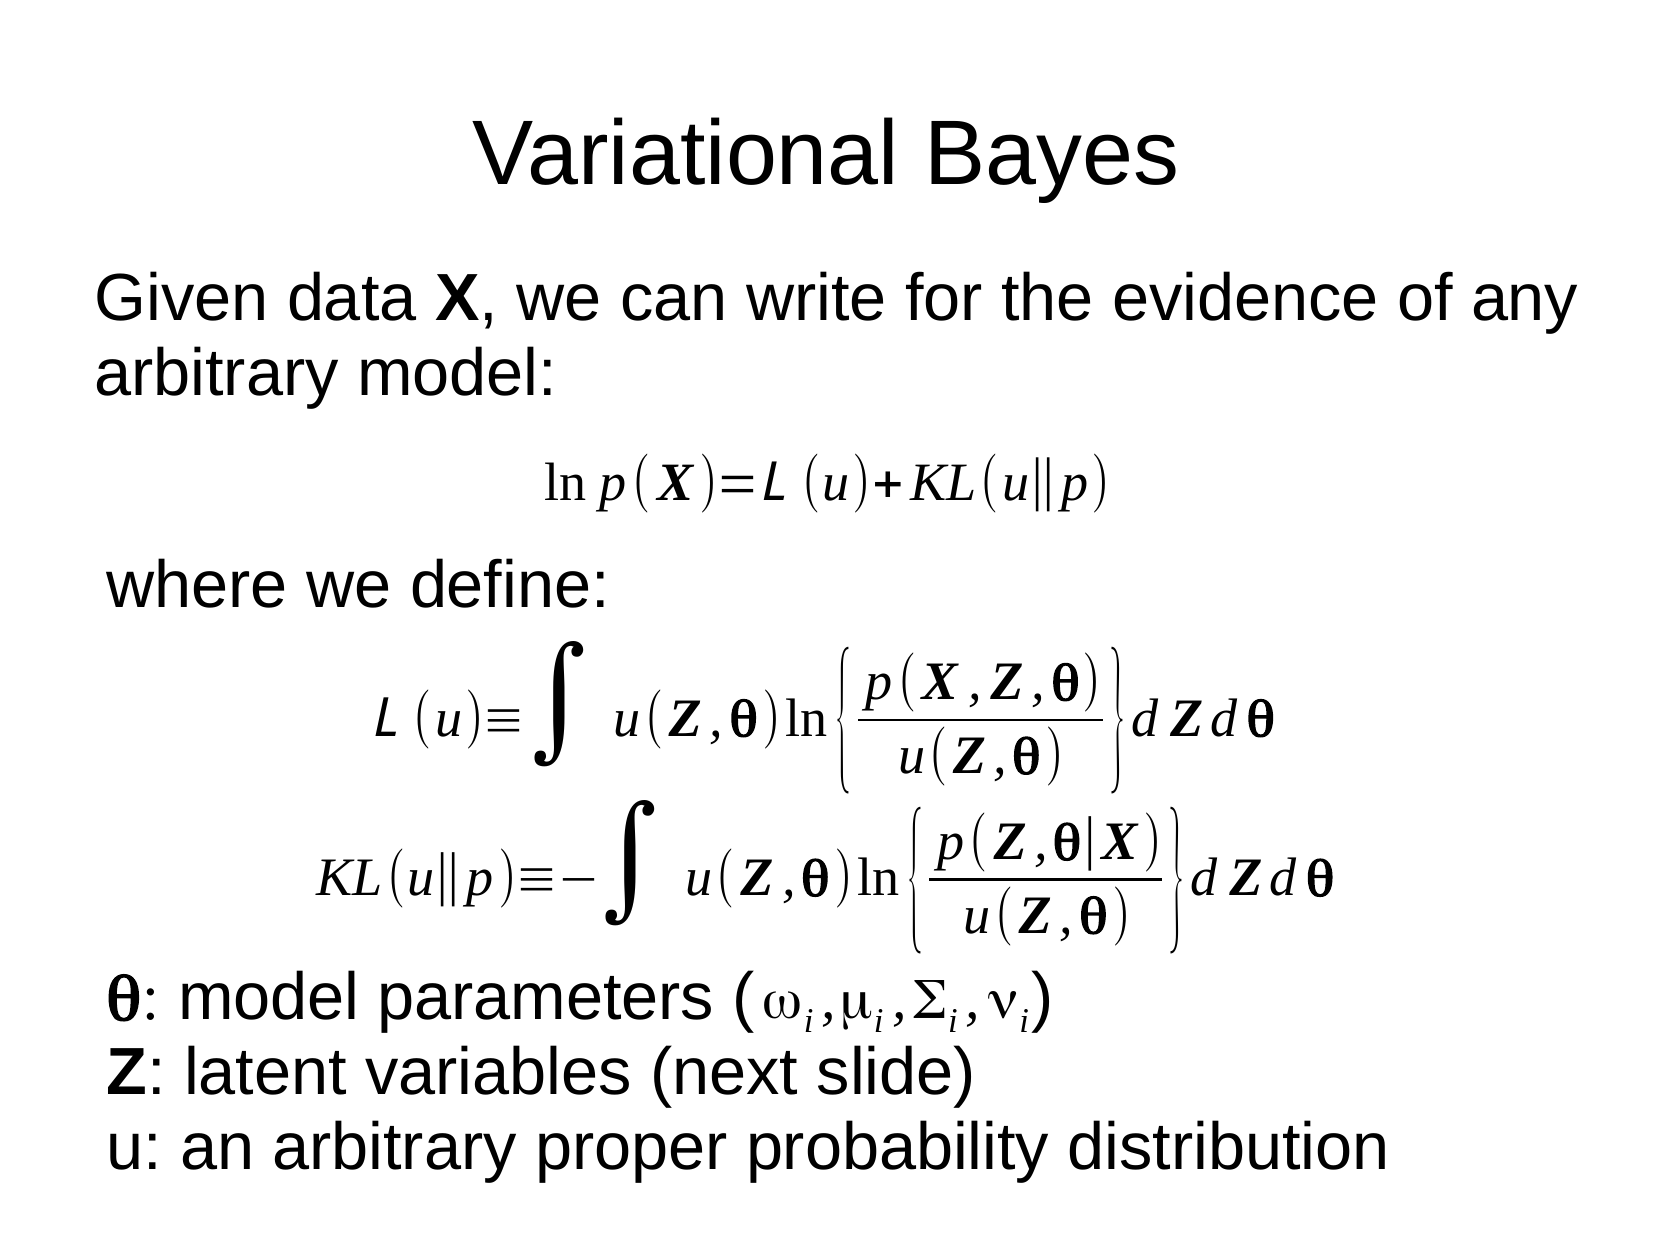

# Variational Bayes
Given data X, we can write for the evidence of any arbitrary model:
where we define:
q: model parameters ( )
Z: latent variables (next slide)
u: an arbitrary proper probability distribution